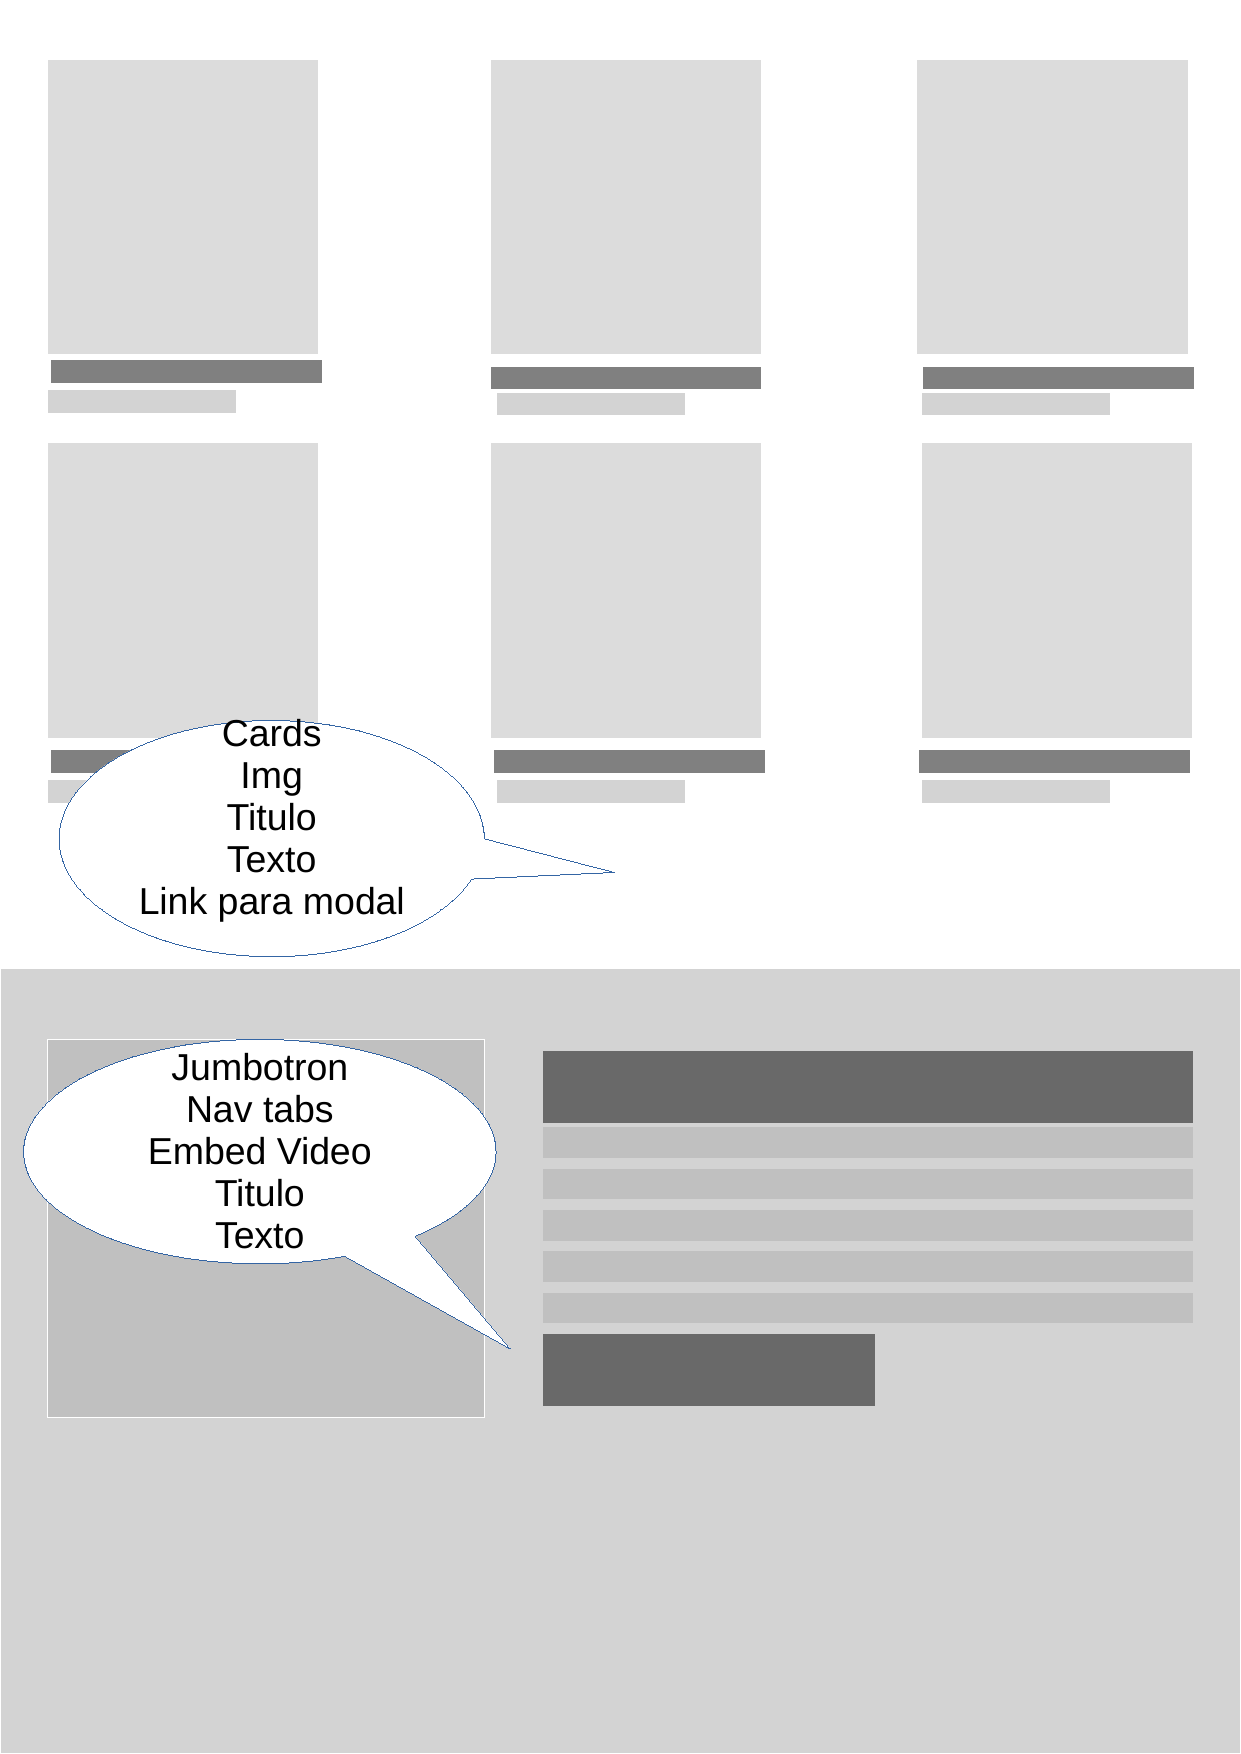

Cards
Img
Titulo
Texto
Link para modal
Jumbotron
Nav tabs
Embed Video
Titulo
Texto